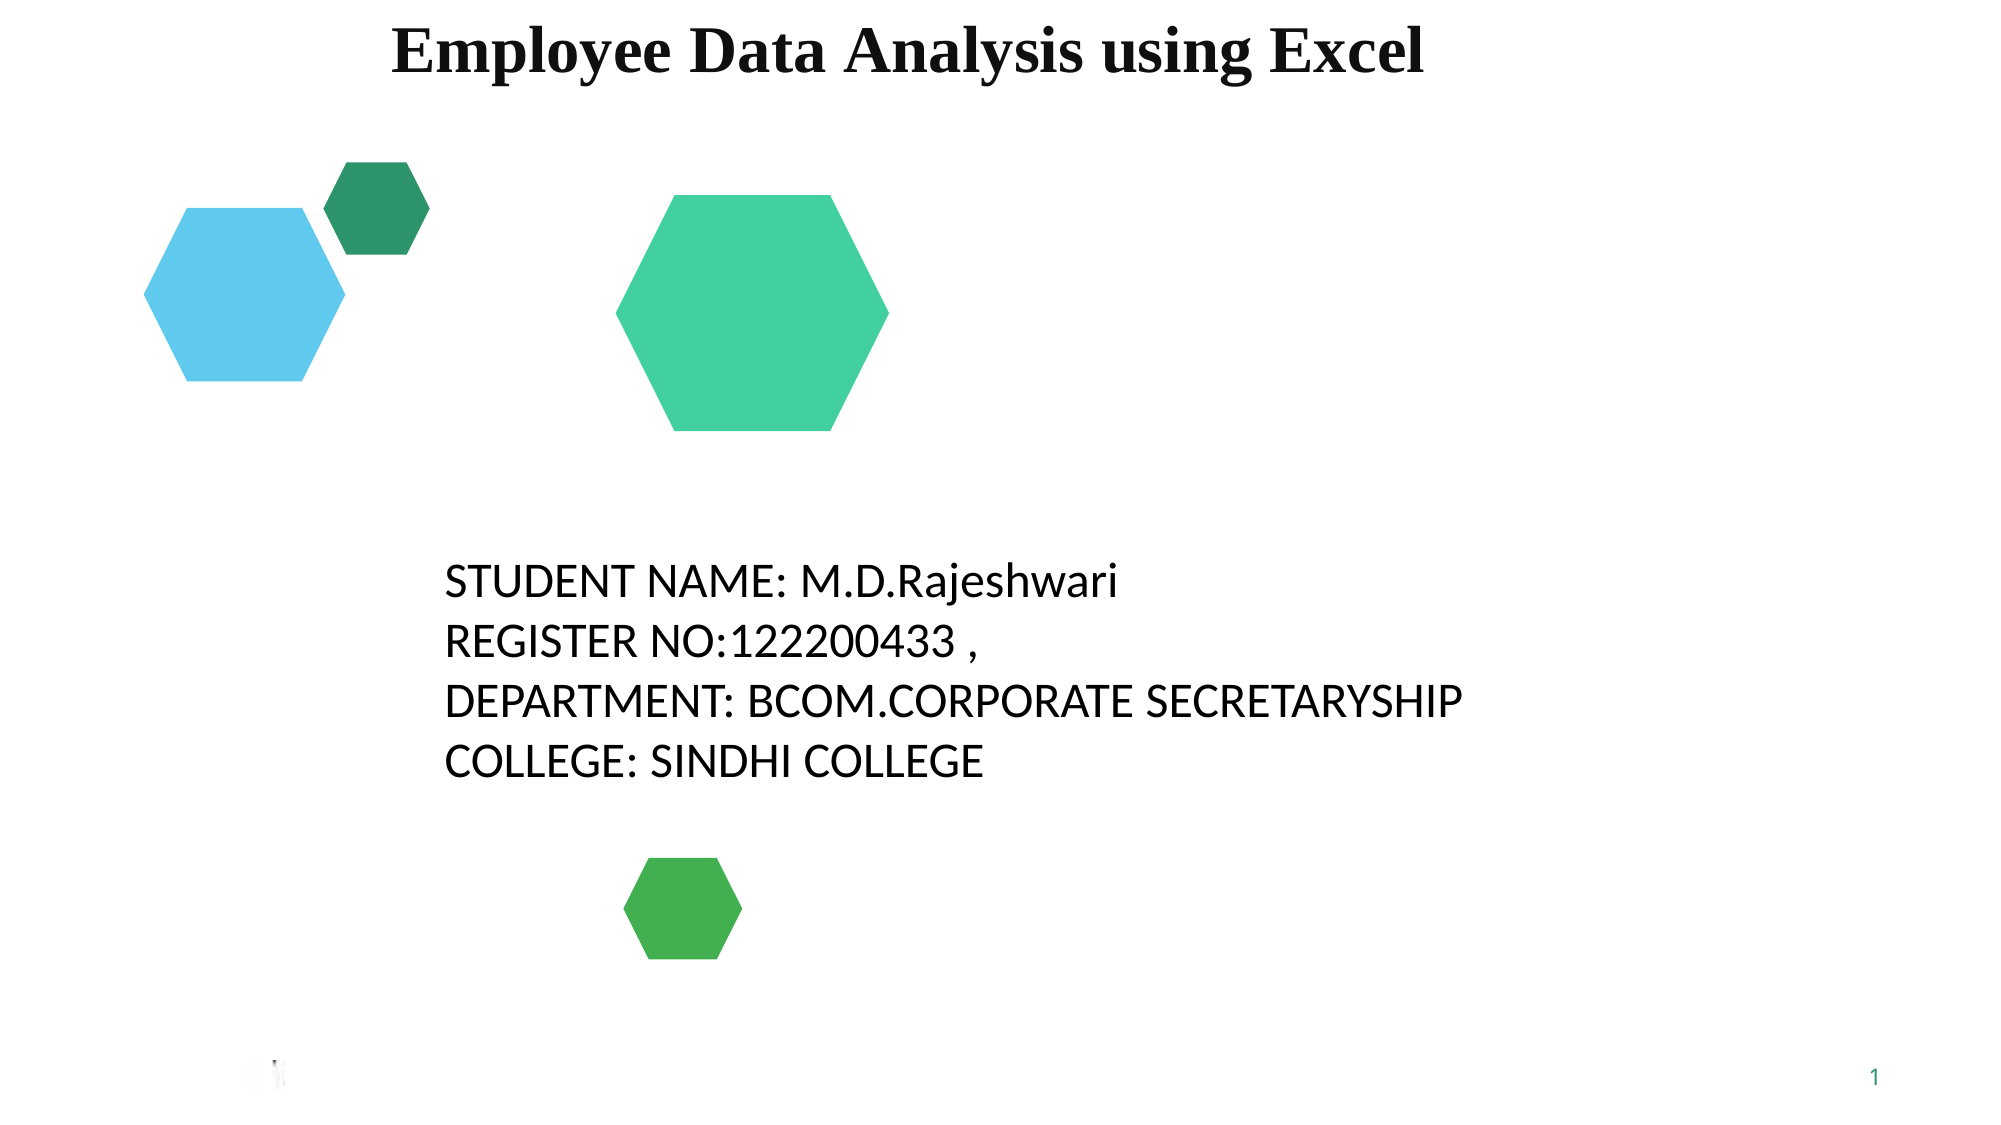

# Employee Data Analysis using Excel
STUDENT NAME: M.D.Rajeshwari
REGISTER NO:122200433 ,
DEPARTMENT: BCOM.CORPORATE SECRETARYSHIP
COLLEGE: SINDHI COLLEGE